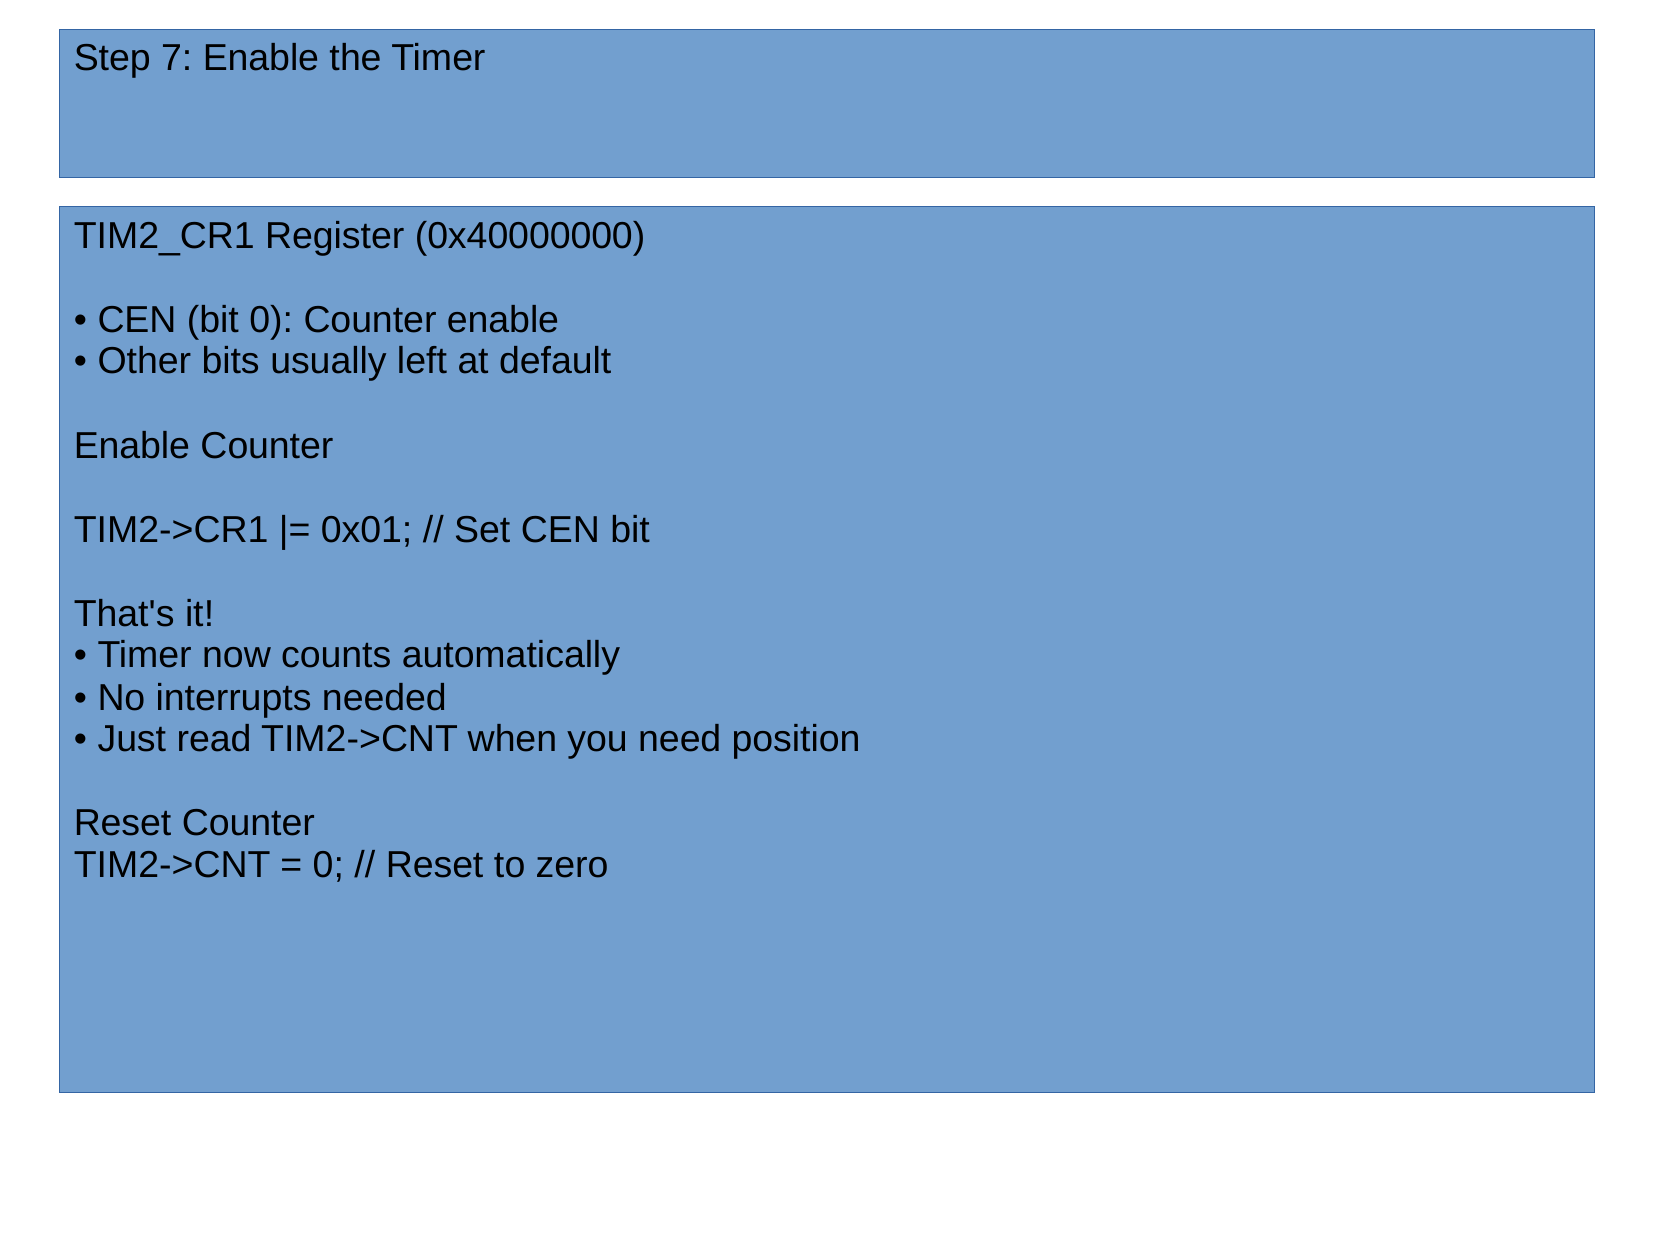

Step 7: Enable the Timer
TIM2_CR1 Register (0x40000000)
• CEN (bit 0): Counter enable
• Other bits usually left at default
Enable Counter
TIM2->CR1 |= 0x01; // Set CEN bit
That's it!
• Timer now counts automatically
• No interrupts needed
• Just read TIM2->CNT when you need position
Reset Counter
TIM2->CNT = 0; // Reset to zero